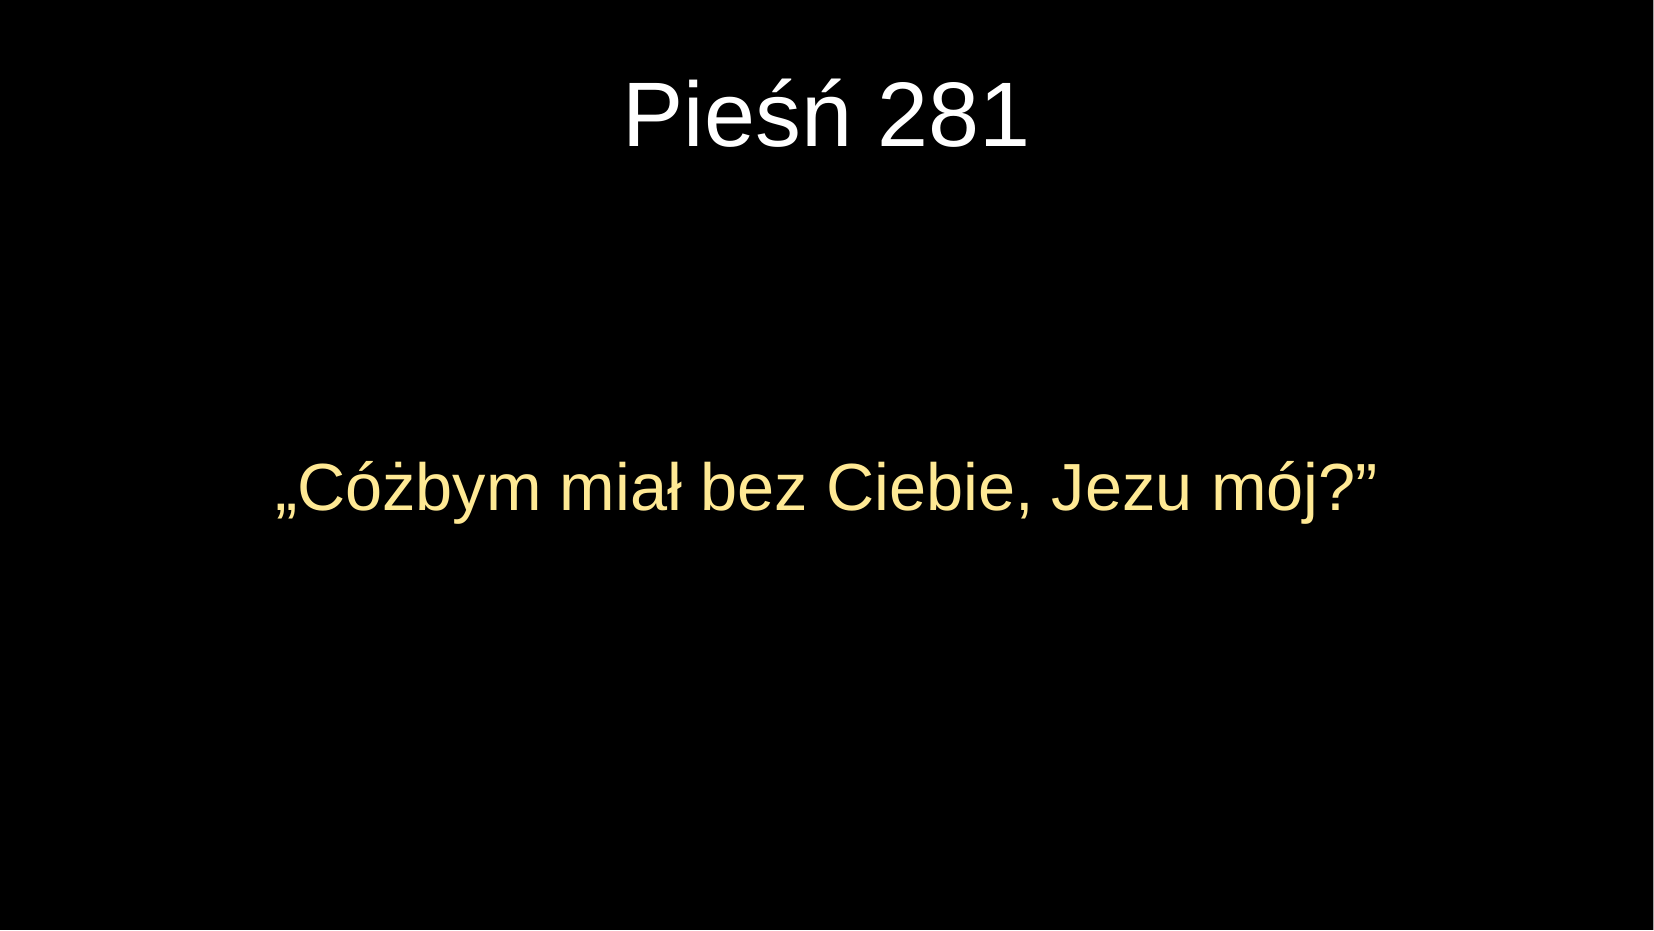

# Pieśń 281
„Cóżbym miał bez Ciebie, Jezu mój?”